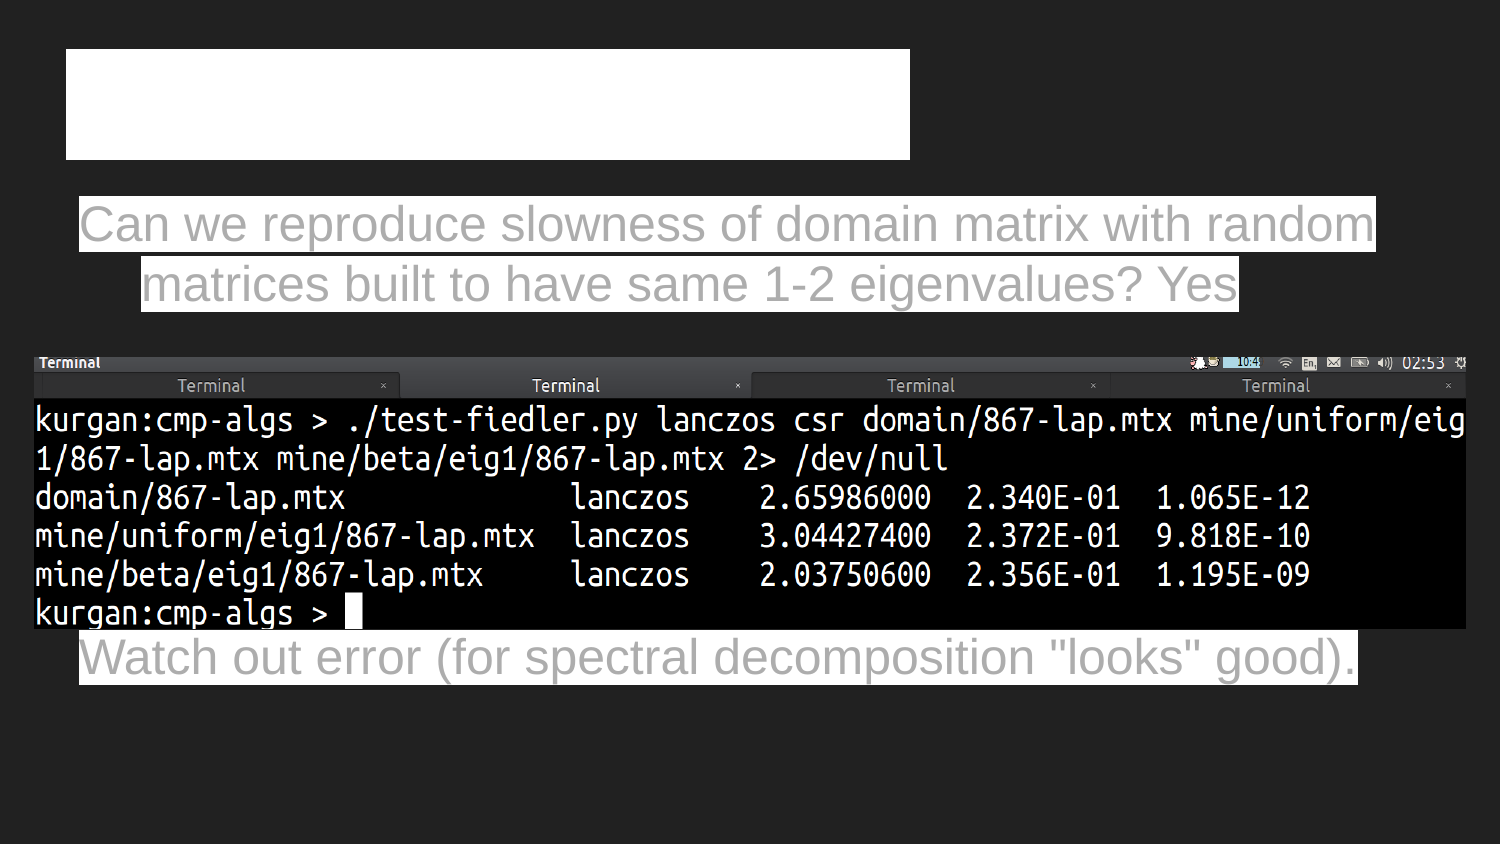

# Idea2: #SUCCESS
Can we reproduce slowness of domain matrix with random matrices built to have same 1-2 eigenvalues? Yes
Watch out error (for spectral decomposition "looks" good).